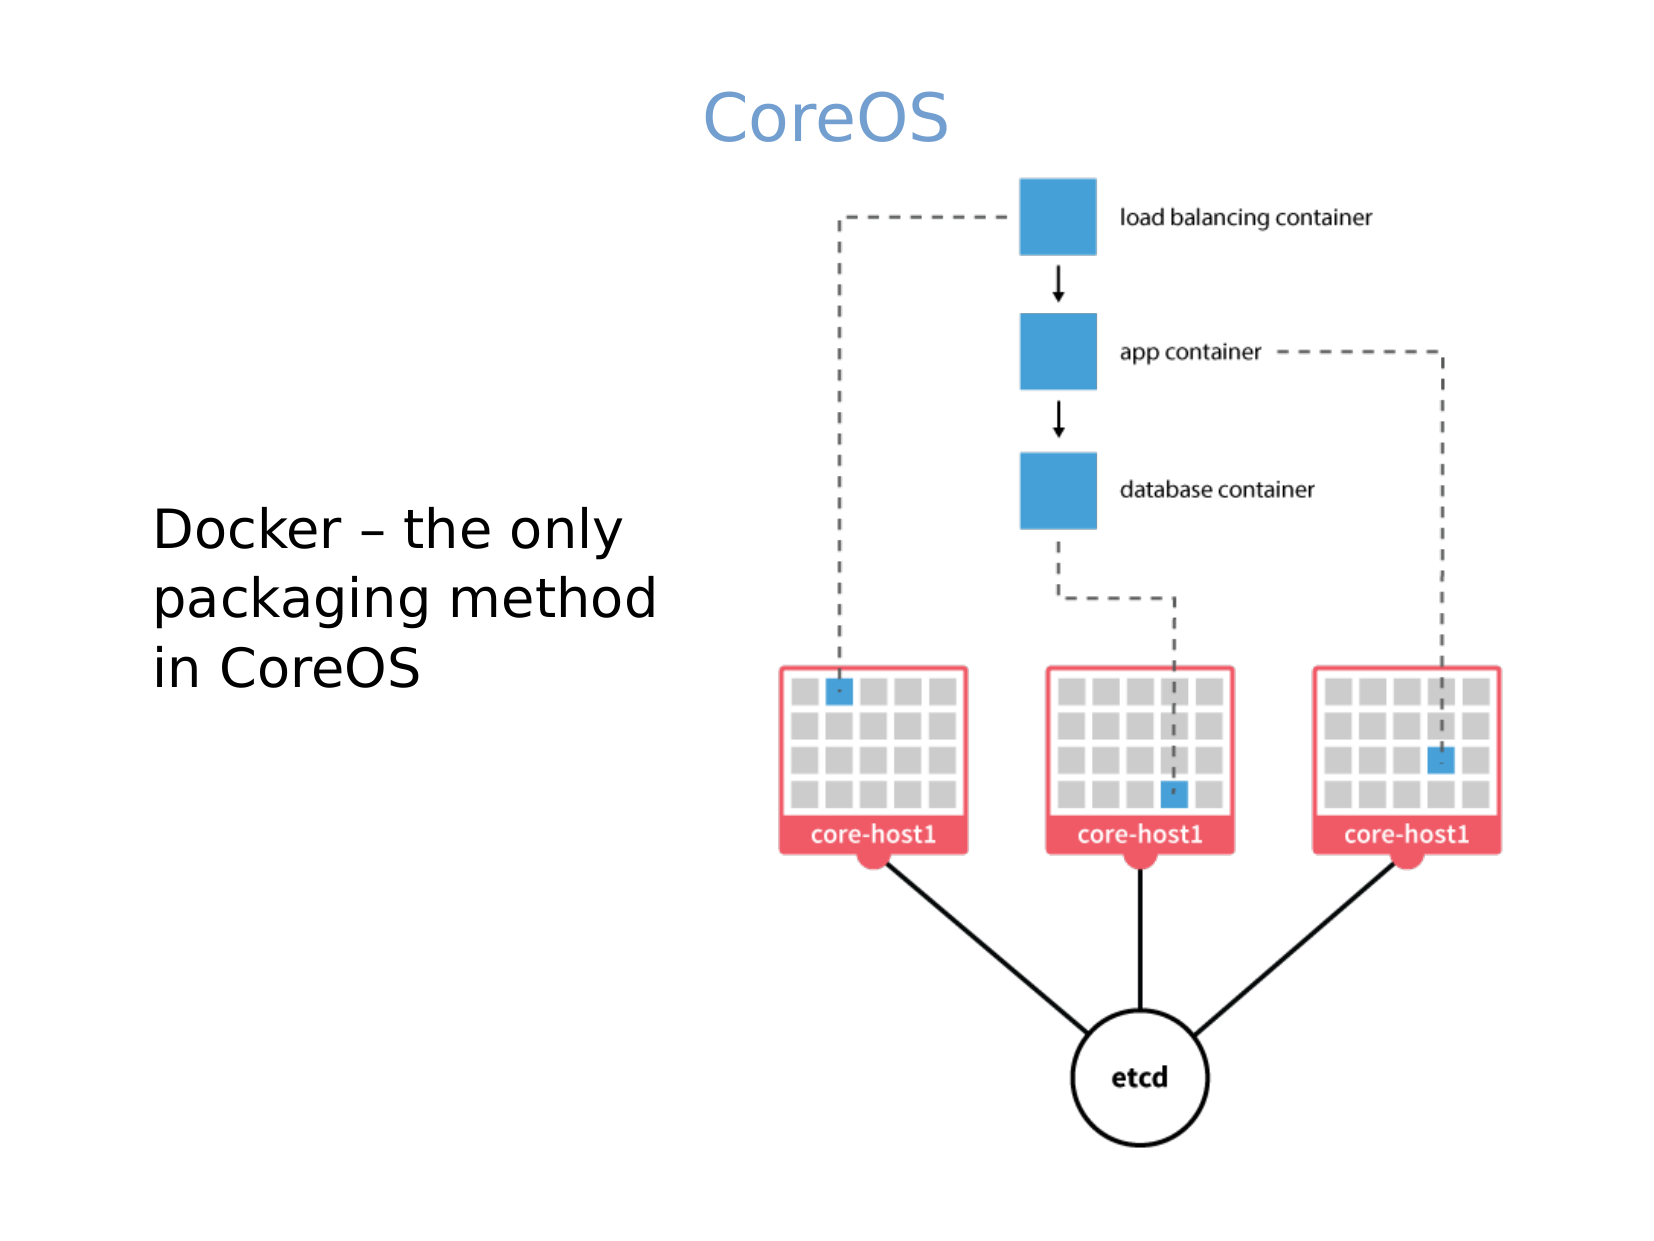

CoreOS
Docker – the only
packaging method
in CoreOS